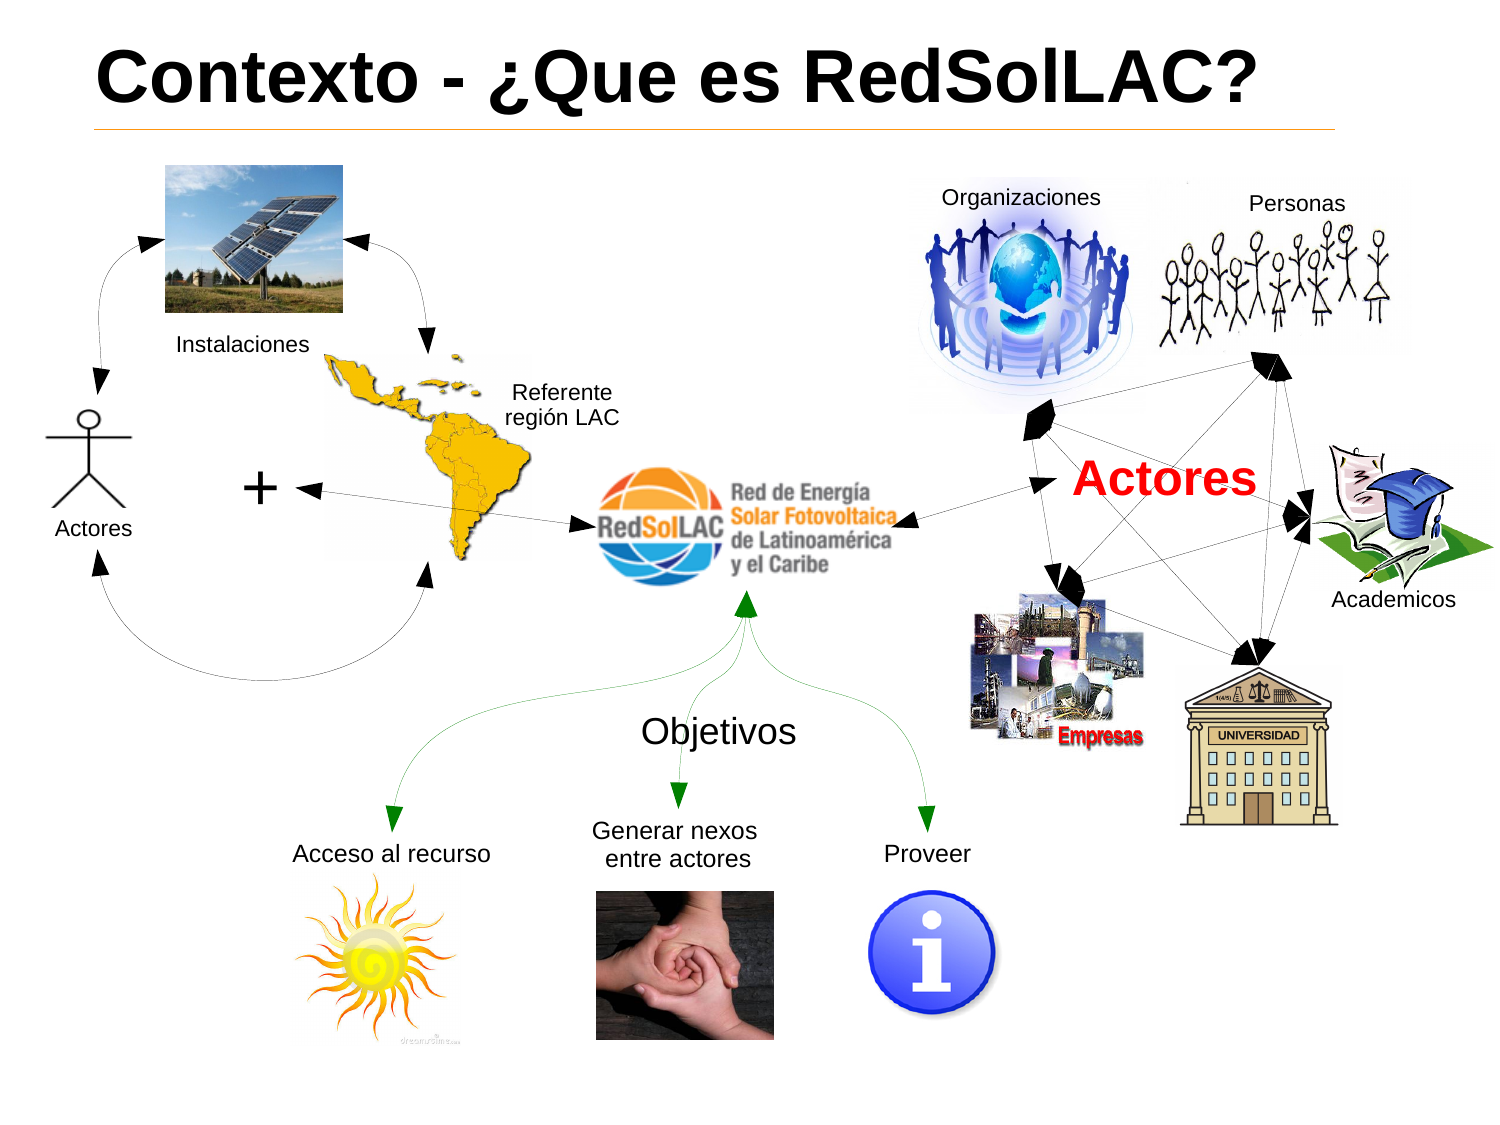

Contexto - ¿Que es RedSolLAC?
Instalaciones
Referente
región LAC
+
Actores
Organizaciones
Personas
Actores
Academicos
Objetivos
Generar nexos
entre actores
Acceso al recurso
 solar
Proveer